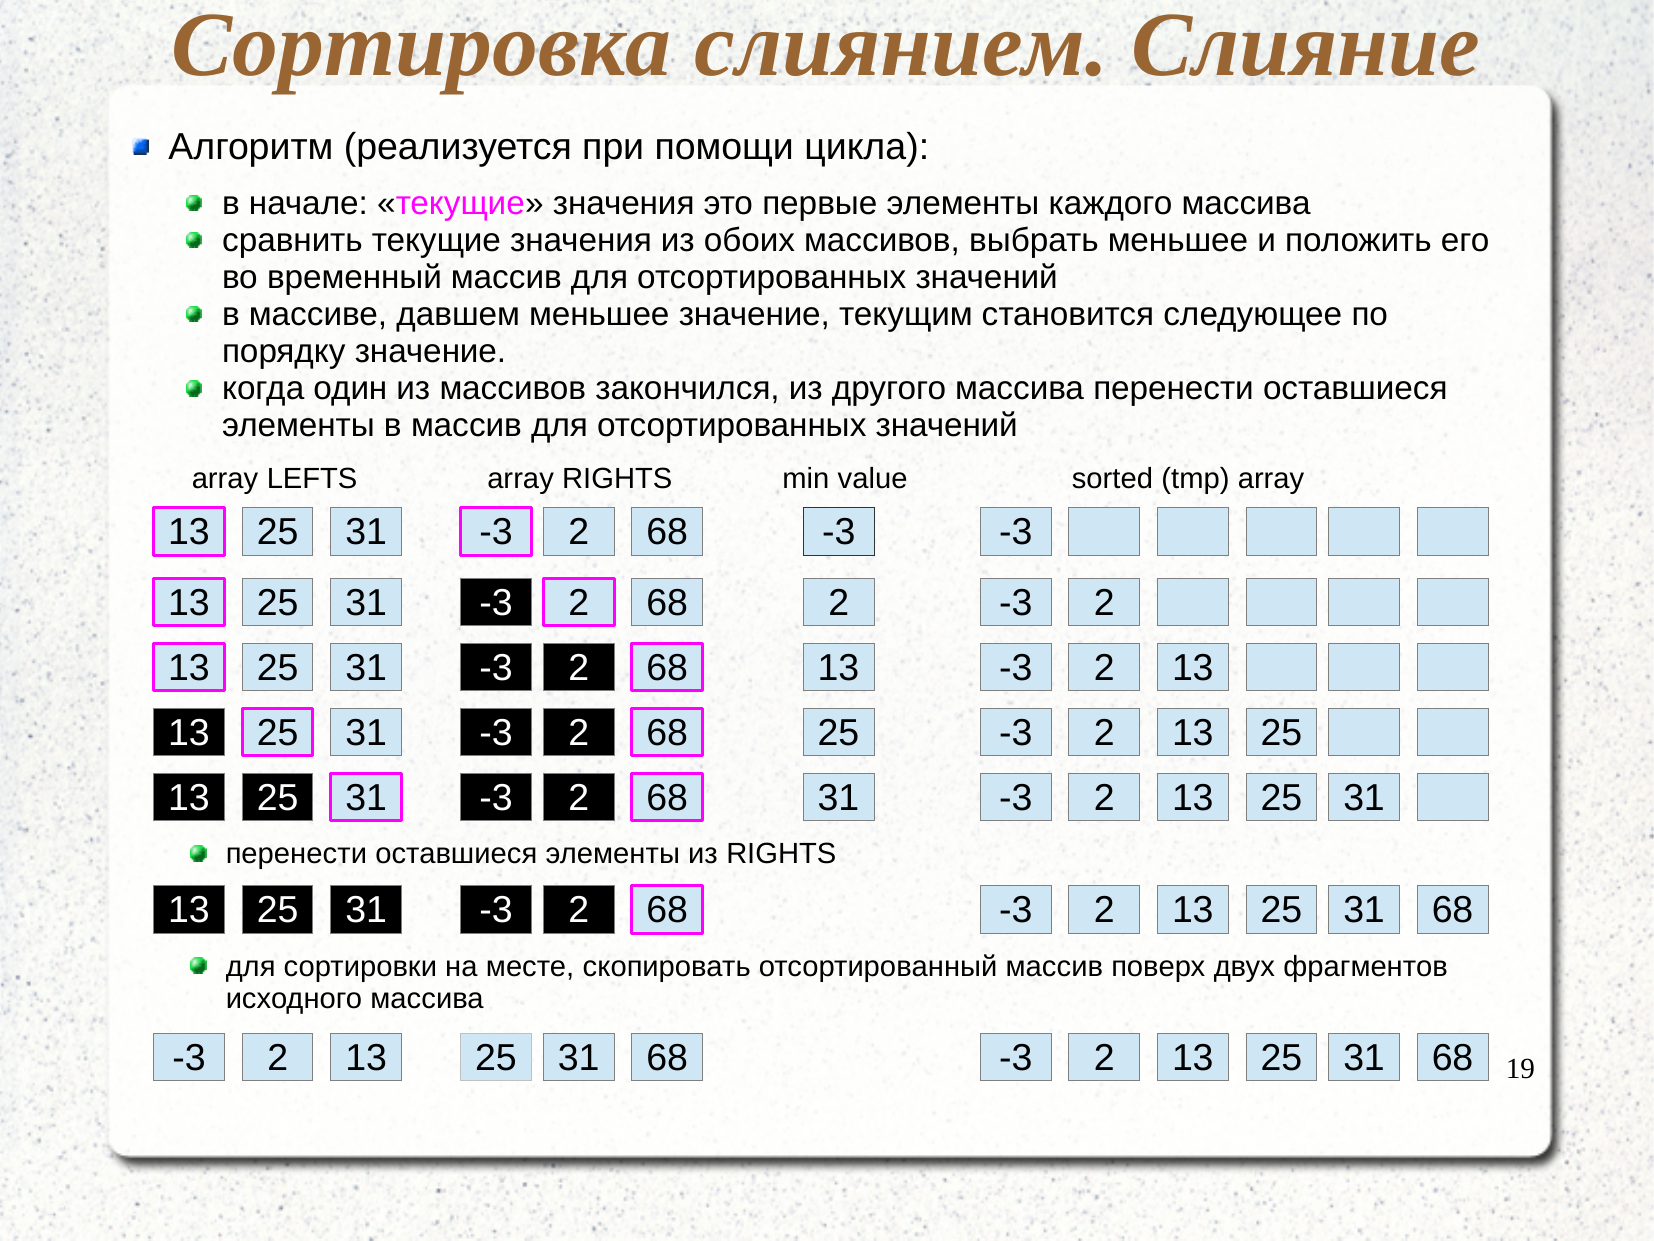

# Сортировка слиянием. Слияние
Алгоритм (реализуется при помощи цикла):
в начале: «текущие» значения это первые элементы каждого массива
сравнить текущие значения из обоих массивов, выбрать меньшее и положить его во временный массив для отсортированных значений
в массиве, давшем меньшее значение, текущим становится следующее по порядку значение.
когда один из массивов закончился, из другого массива перенести оставшиеся элементы в массив для отсортированных значений
array LEFTS
array RIGHTS
min value
sorted (tmp) array
13
25
31
-3
2
68
-3
-3
13
25
31
-3
2
68
2
-3
2
13
25
31
-3
2
68
13
-3
2
13
13
25
31
-3
2
68
25
-3
2
13
25
13
25
31
-3
2
68
31
-3
2
13
25
31
перенести оставшиеся элементы из RIGHTS
13
25
31
-3
2
68
-3
2
13
25
31
68
для сортировки на месте, скопировать отсортированный массив поверх двух фрагментов исходного массива
-3
2
13
25
31
68
-3
2
13
25
31
68
19
25
31
13
68
2
-3